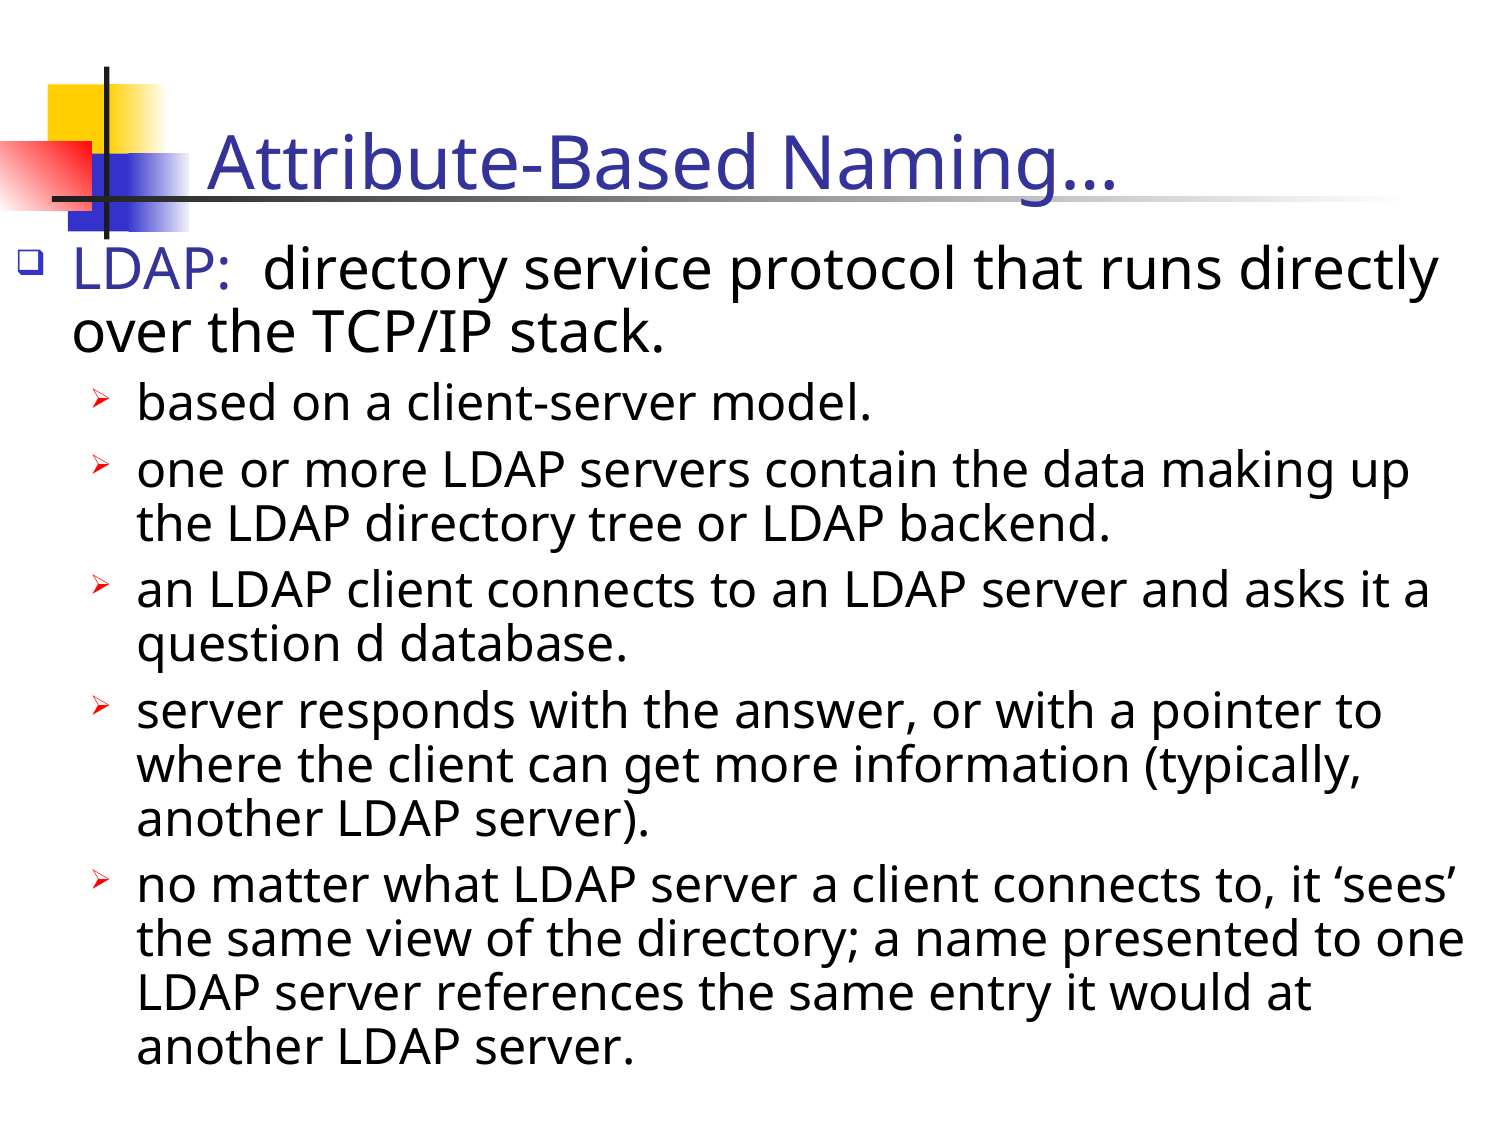

Attribute-Based Naming…
LDAP:  directory service protocol that runs directly over the TCP/IP stack.
based on a client-server model.
one or more LDAP servers contain the data making up the LDAP directory tree or LDAP backend.
an LDAP client connects to an LDAP server and asks it a question d database.
server responds with the answer, or with a pointer to where the client can get more information (typically, another LDAP server).
no matter what LDAP server a client connects to, it ‘sees’ the same view of the directory; a name presented to one LDAP server references the same entry it would at another LDAP server.